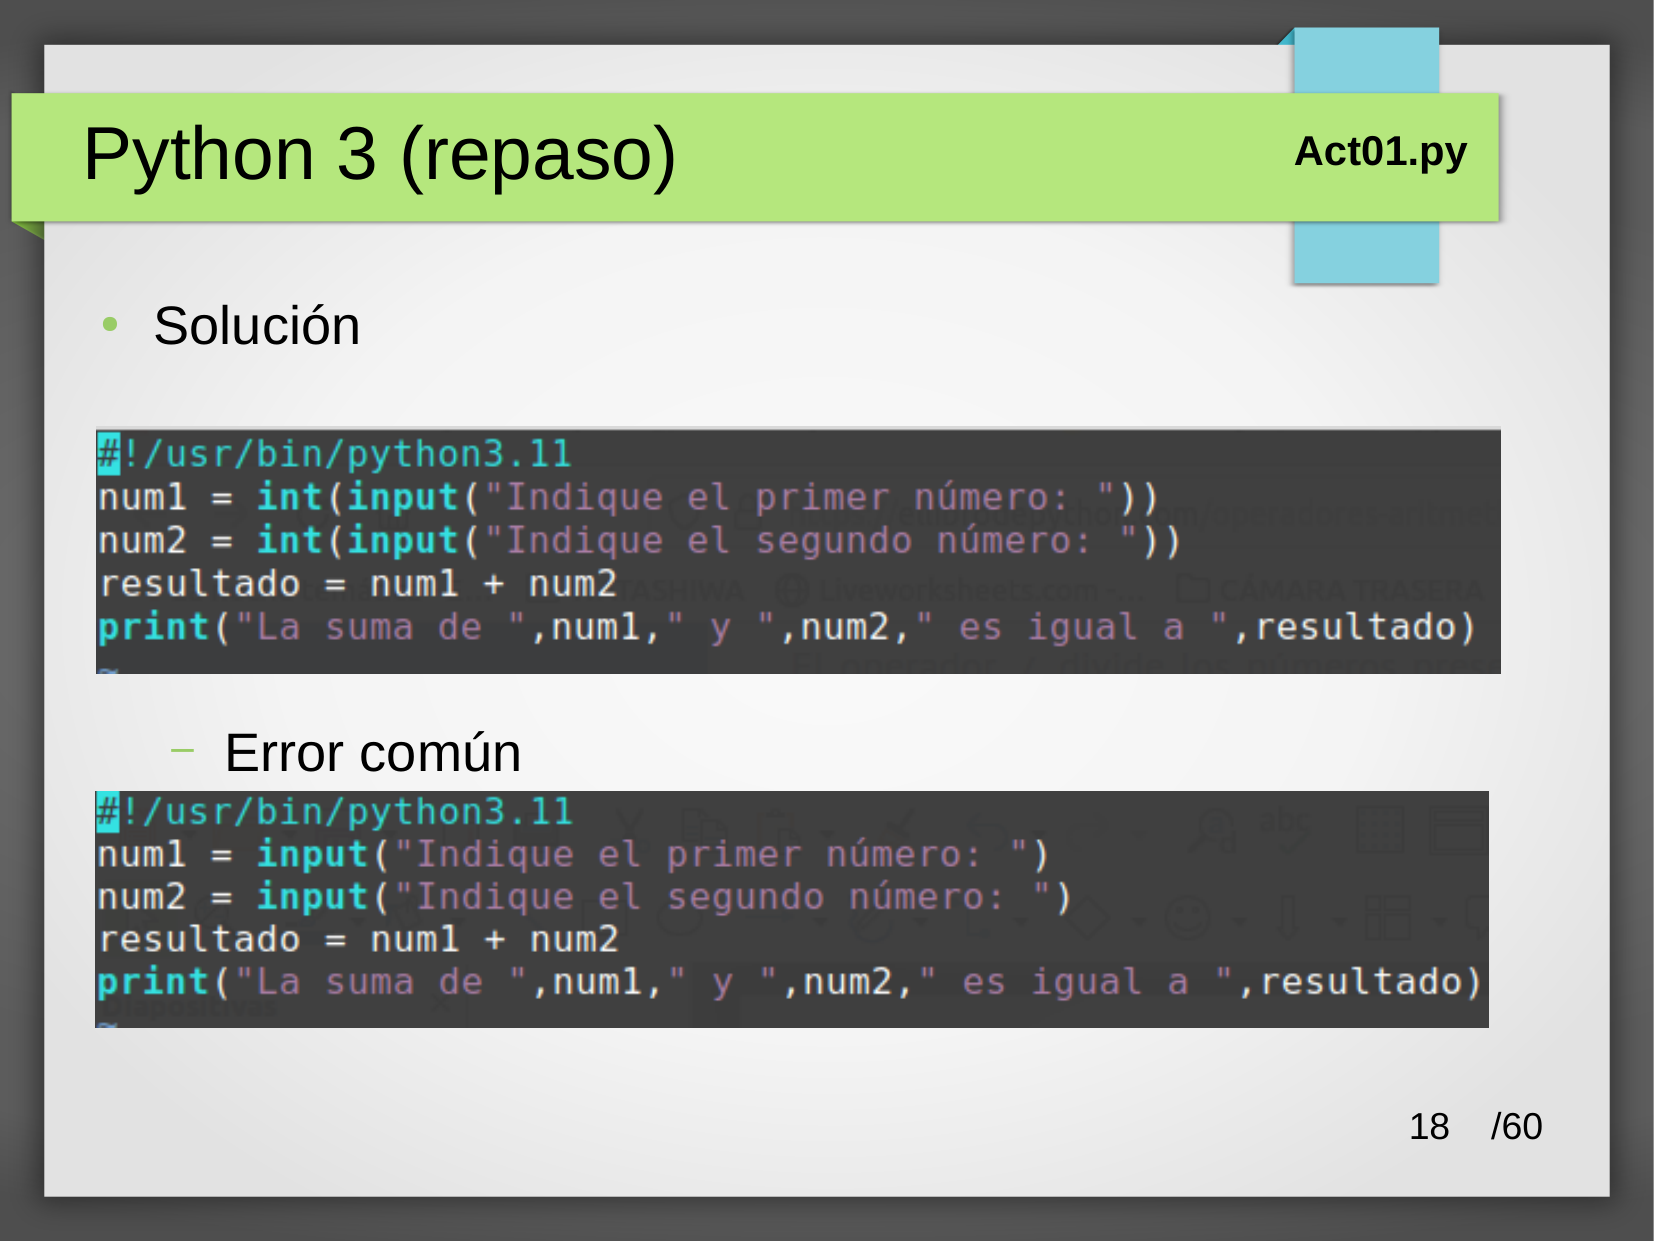

# Python 3 (repaso)
Act01.py
Solución
Error común
/60